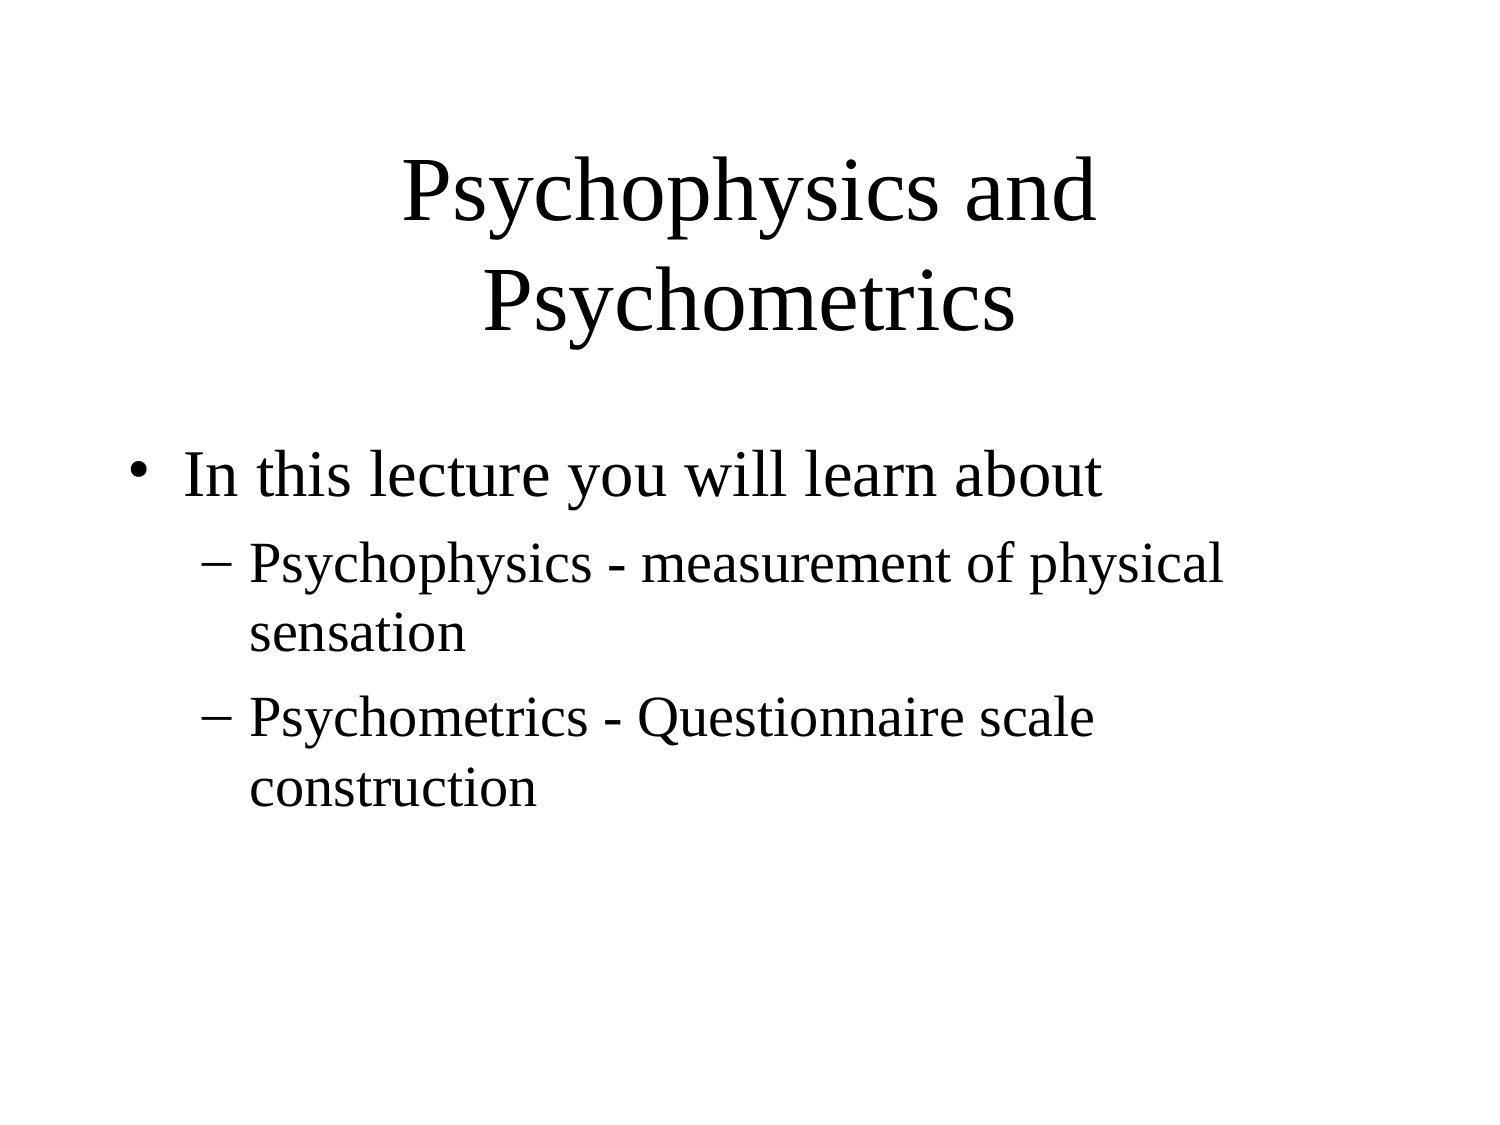

# Psychophysics and Psychometrics
In this lecture you will learn about
Psychophysics - measurement of physical sensation
Psychometrics - Questionnaire scale construction